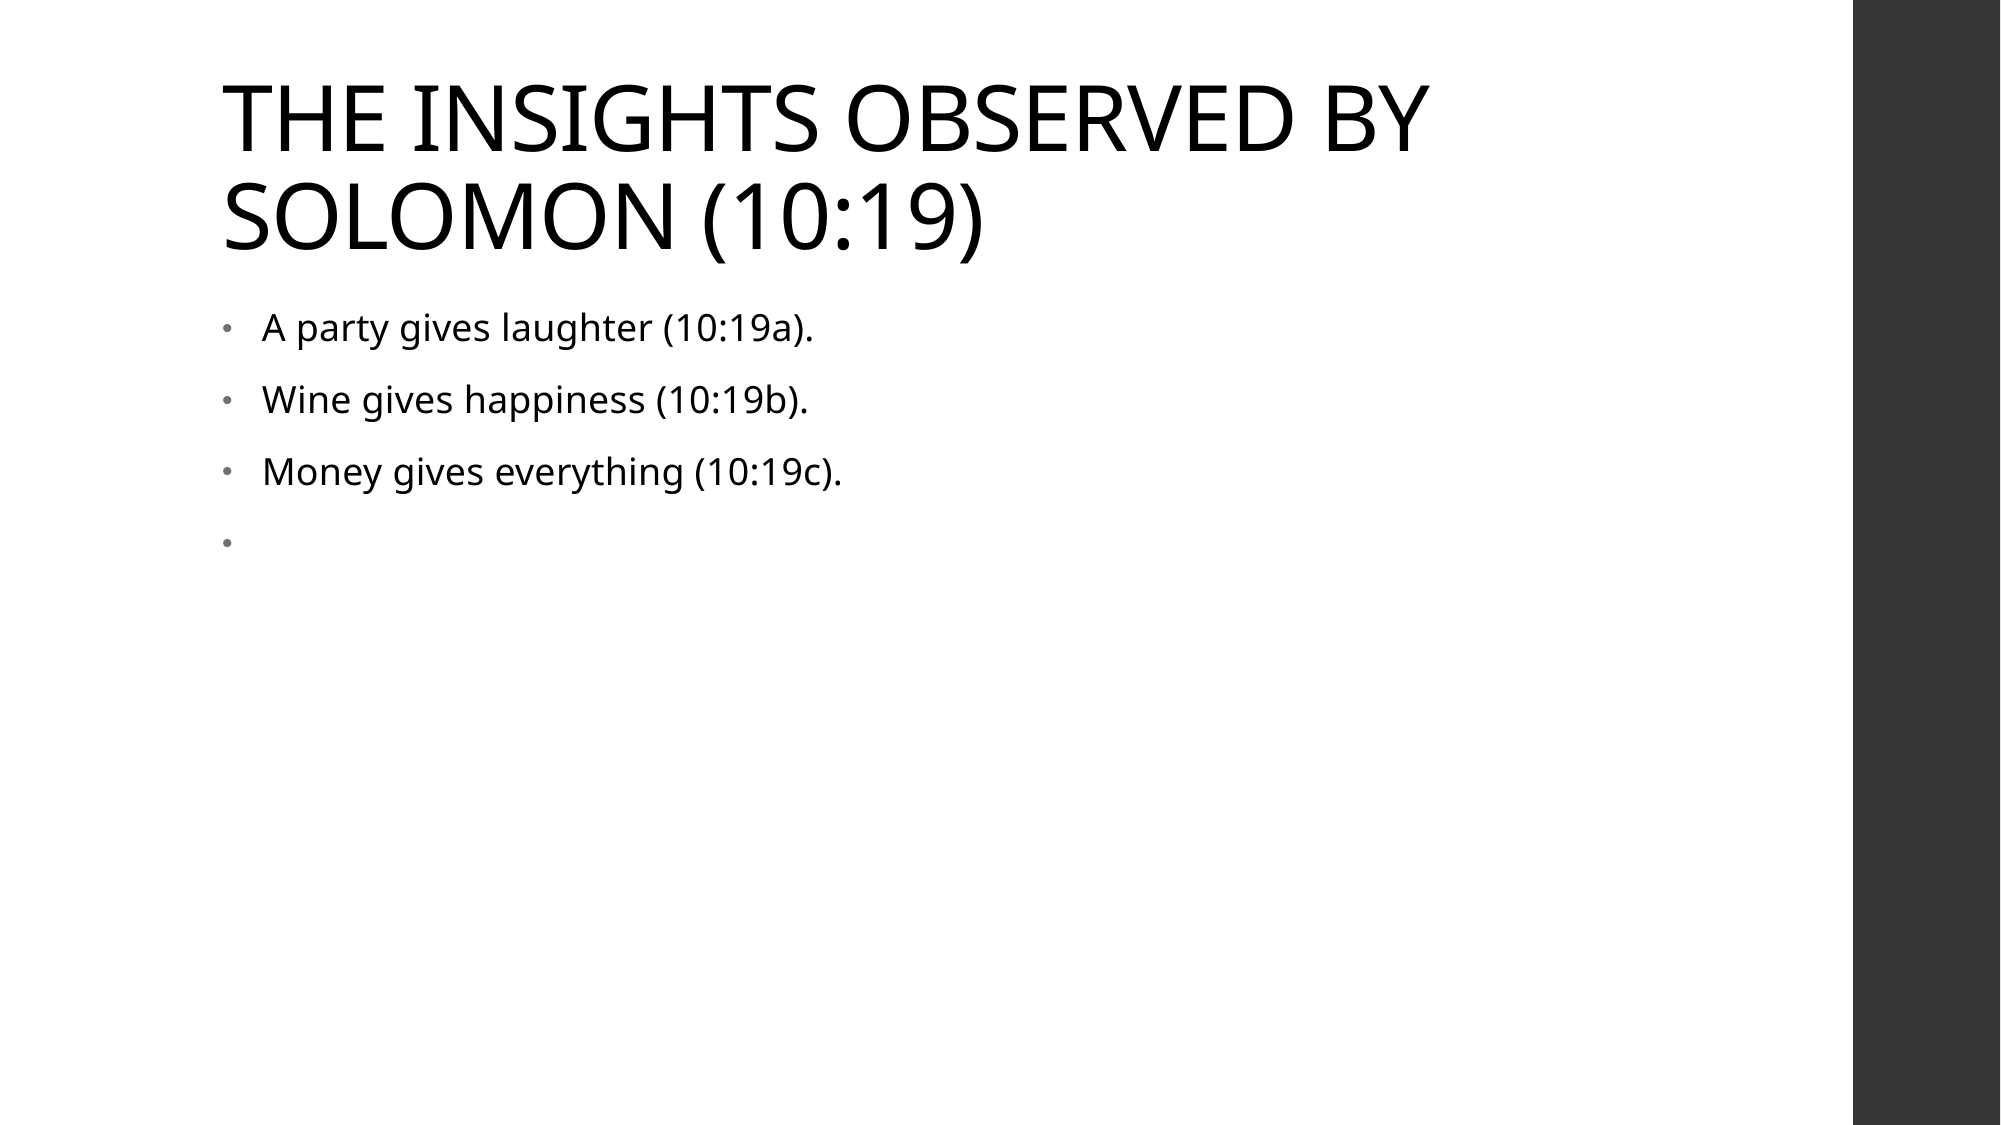

# THE INSIGHTS OBSERVED BY SOLOMON (10:19)
 A party gives laughter (10:19a).
 Wine gives happiness (10:19b).
 Money gives everything (10:19c).